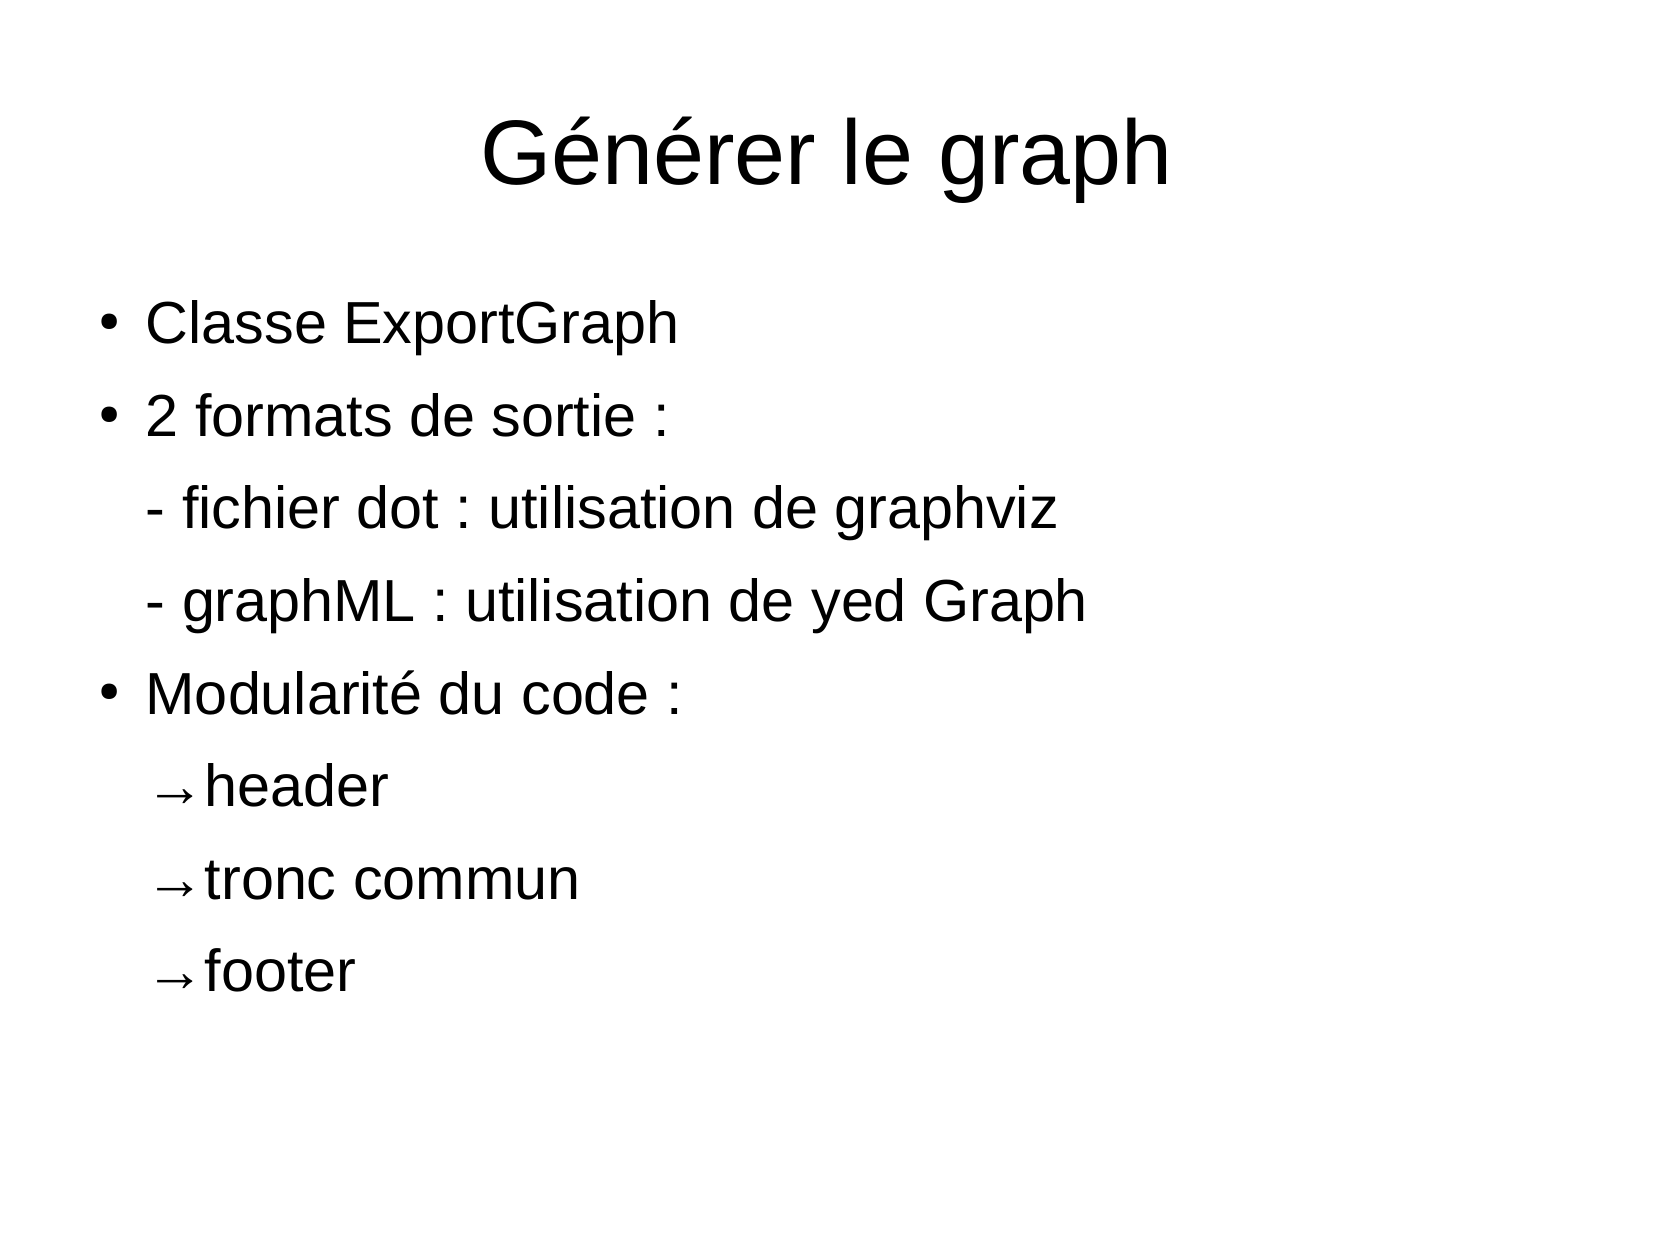

# Générer le graph
Classe ExportGraph
2 formats de sortie :
- fichier dot : utilisation de graphviz
- graphML : utilisation de yed Graph
Modularité du code :
→header
→tronc commun
→footer